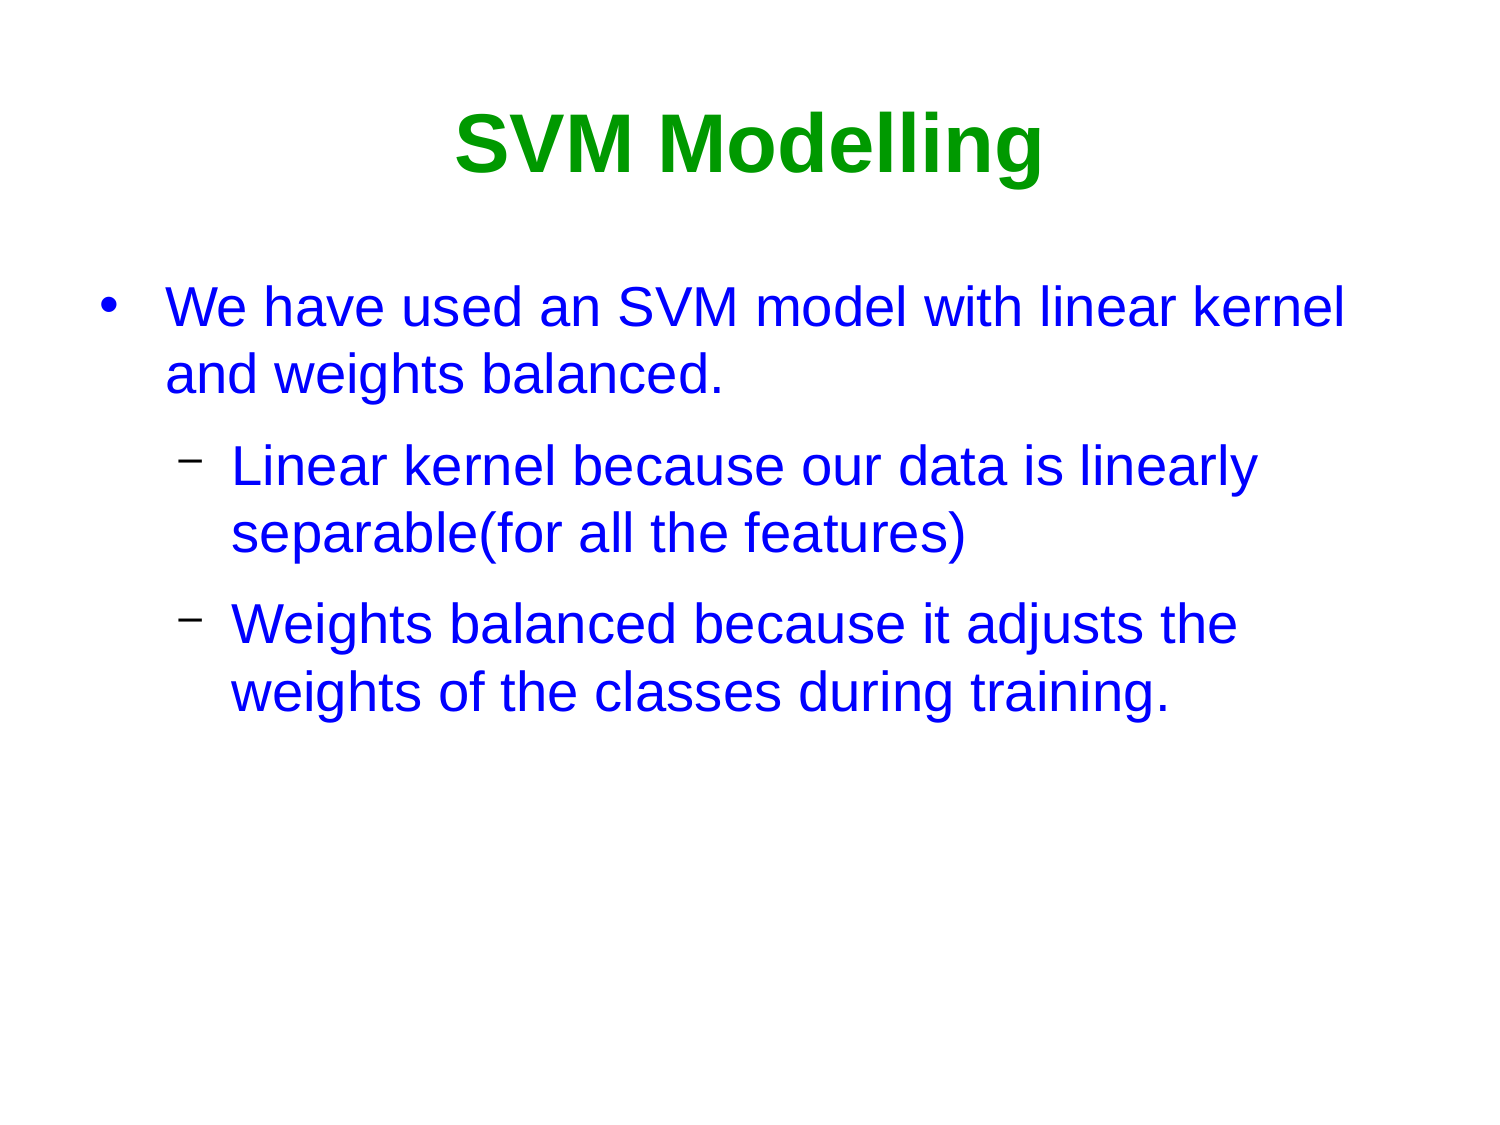

# SVM Modelling
We have used an SVM model with linear kernel and weights balanced.
Linear kernel because our data is linearly separable(for all the features)
Weights balanced because it adjusts the weights of the classes during training.